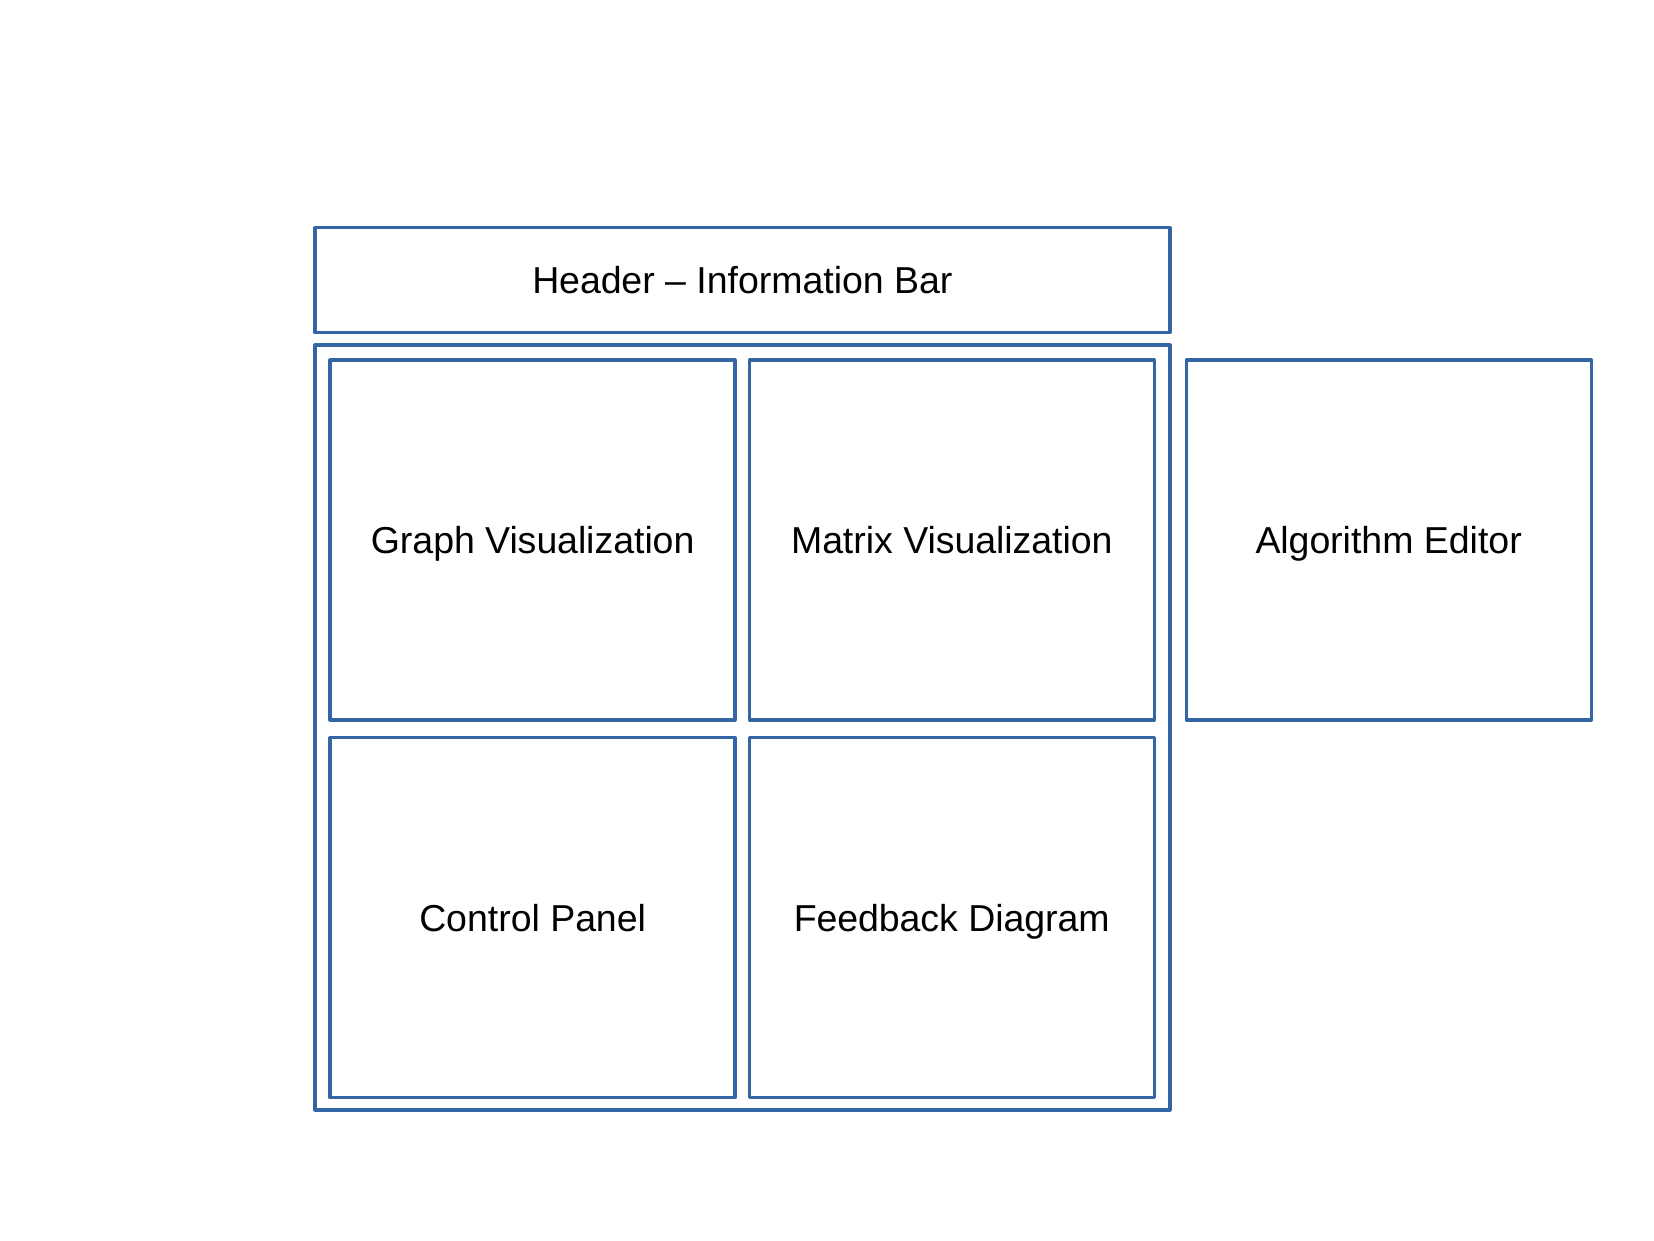

Header – Information Bar
Graph Visualization
Matrix Visualization
Algorithm Editor
Control Panel
Feedback Diagram